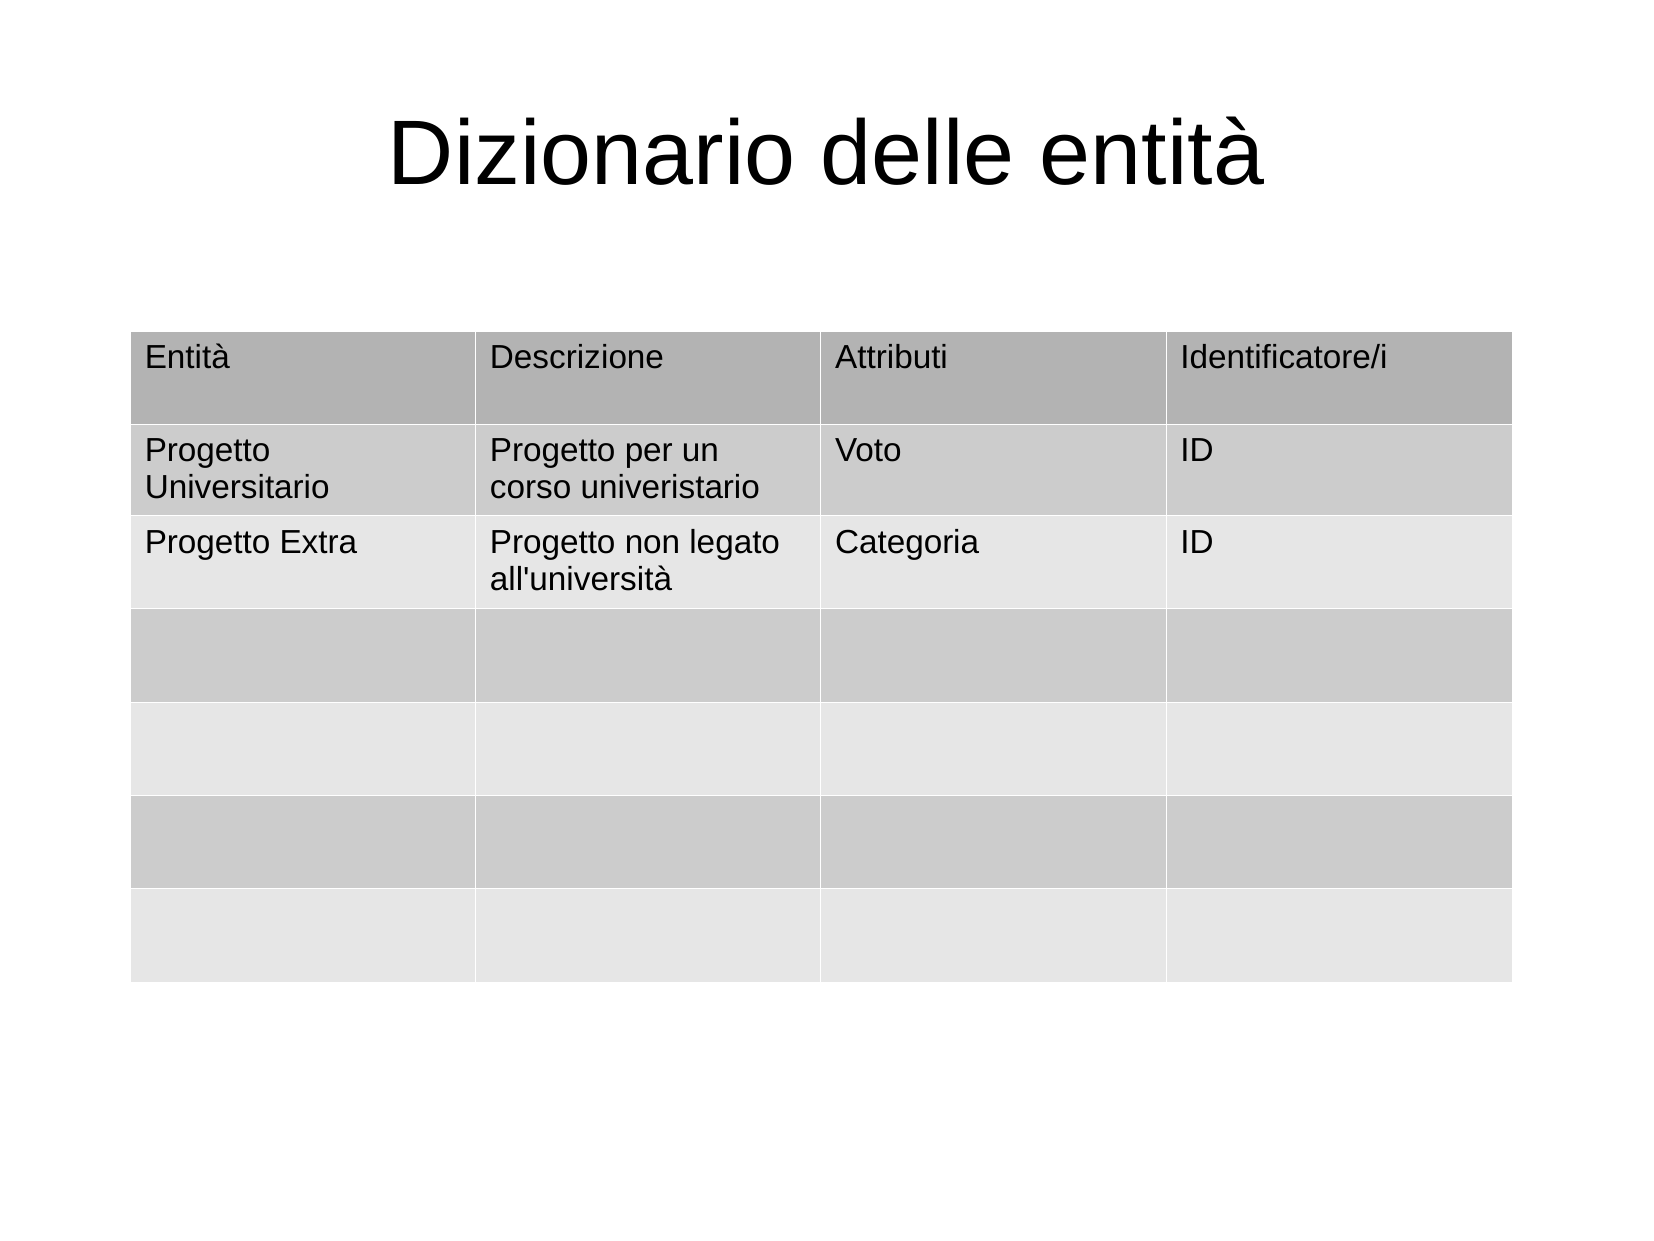

# Dizionario delle entità
| Entità | Descrizione | Attributi | Identificatore/i |
| --- | --- | --- | --- |
| Progetto Universitario | Progetto per un corso univeristario | Voto | ID |
| Progetto Extra | Progetto non legato all'università | Categoria | ID |
| | | | |
| | | | |
| | | | |
| | | | |